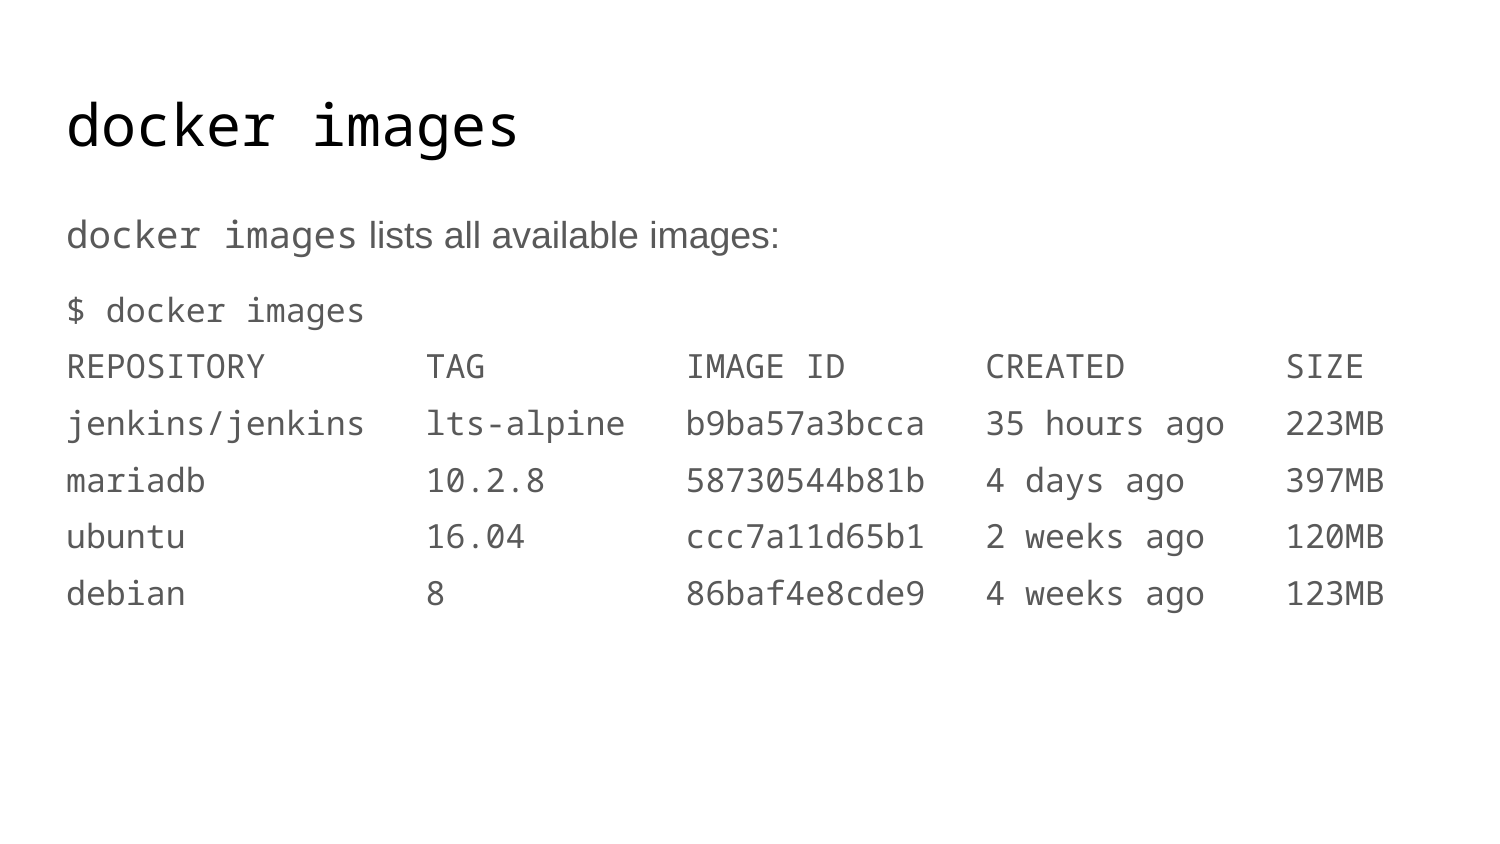

# docker images
docker images lists all available images:
$ docker images
REPOSITORY TAG IMAGE ID CREATED SIZE
jenkins/jenkins lts-alpine b9ba57a3bcca 35 hours ago 223MB
mariadb 10.2.8 58730544b81b 4 days ago 397MB
ubuntu 16.04 ccc7a11d65b1 2 weeks ago 120MB
debian 8 86baf4e8cde9 4 weeks ago 123MB